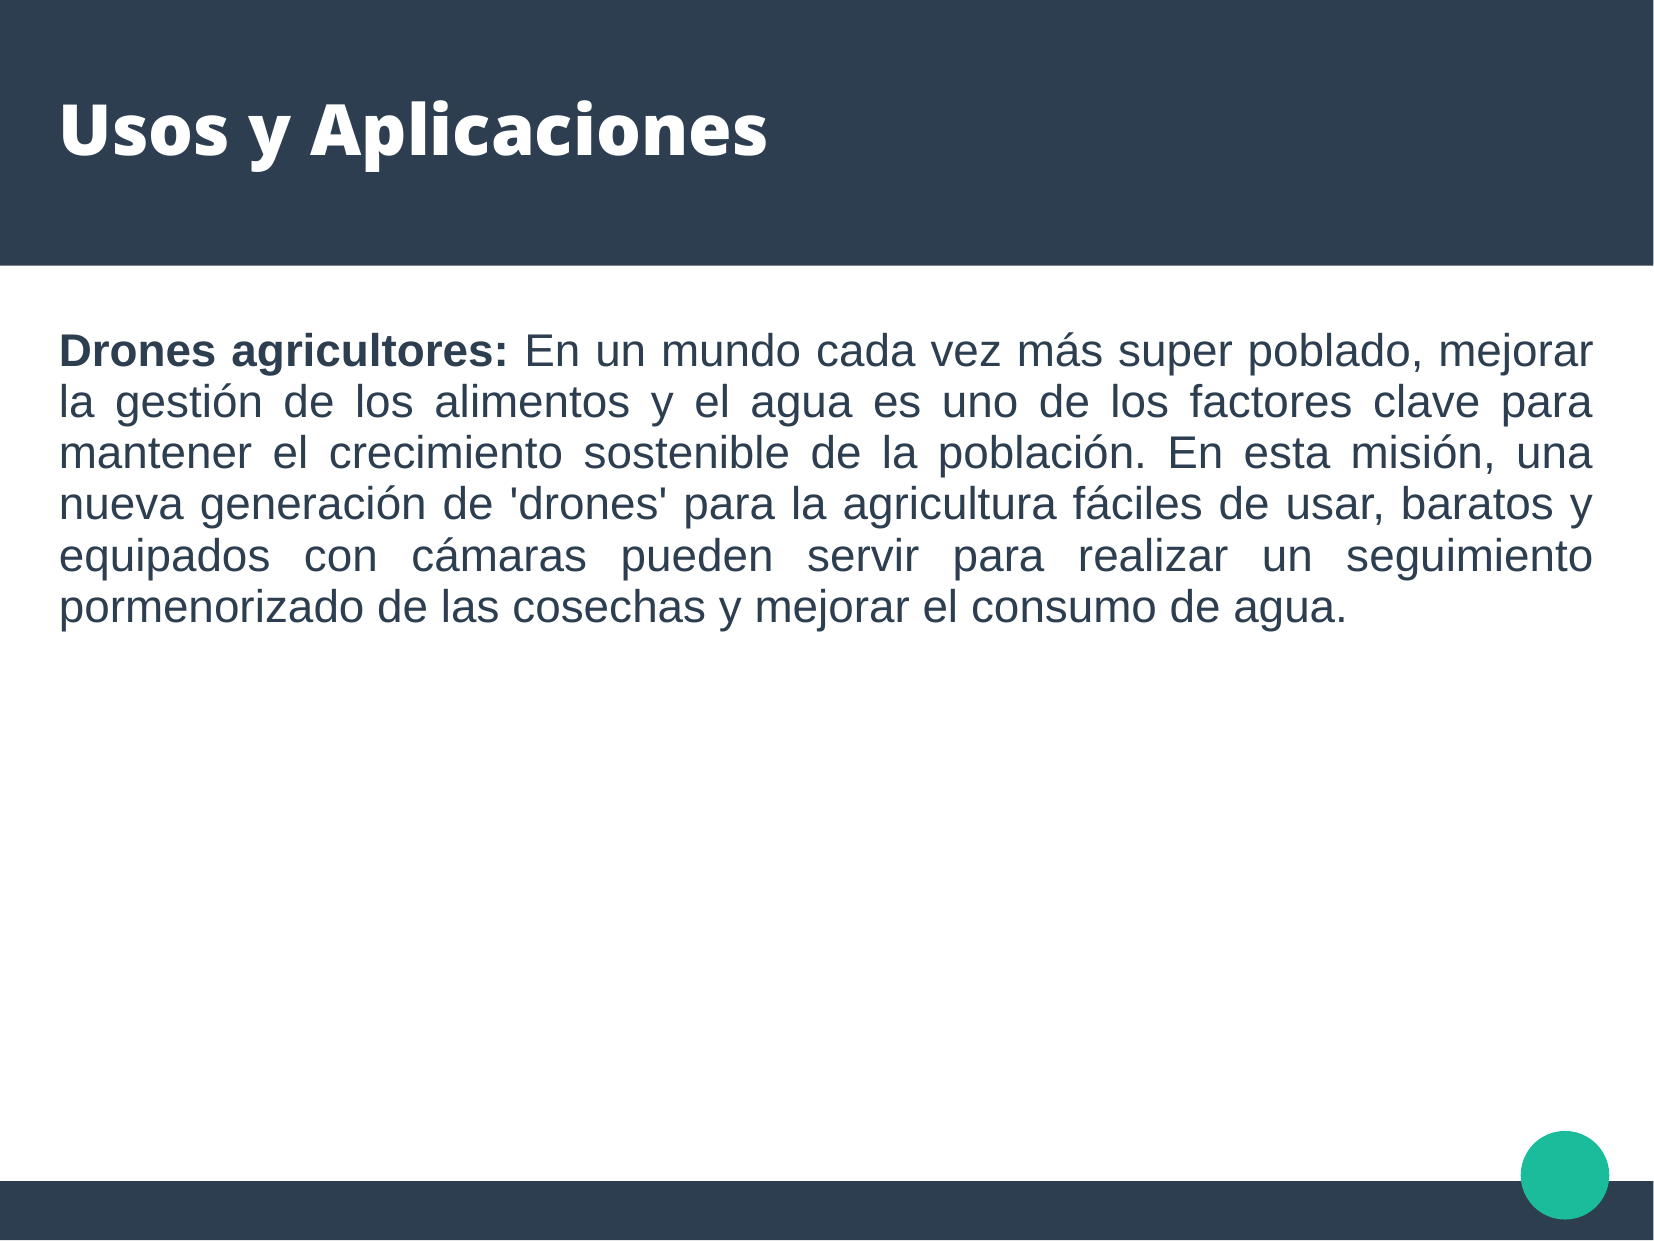

# Usos y Aplicaciones
Drones agricultores: En un mundo cada vez más super poblado, mejorar la gestión de los alimentos y el agua es uno de los factores clave para mantener el crecimiento sostenible de la población. En esta misión, una nueva generación de 'drones' para la agricultura fáciles de usar, baratos y equipados con cámaras pueden servir para realizar un seguimiento pormenorizado de las cosechas y mejorar el consumo de agua.